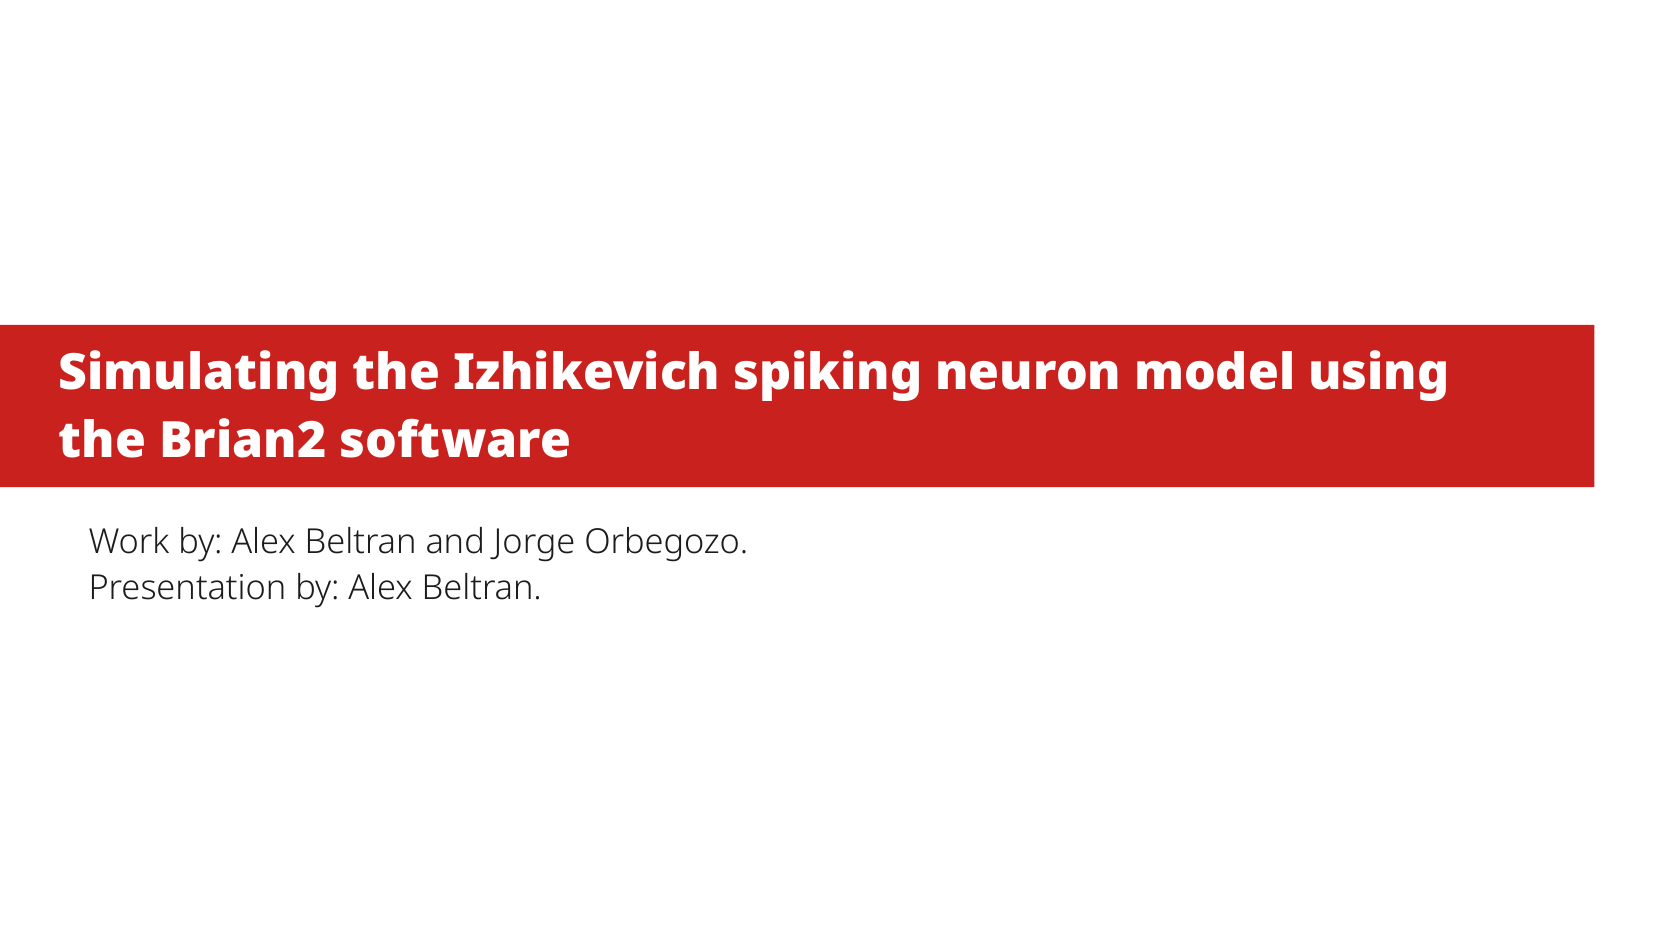

# Simulating the Izhikevich spiking neuron model using the Brian2 software
Work by: Alex Beltran and Jorge Orbegozo.
Presentation by: Alex Beltran.